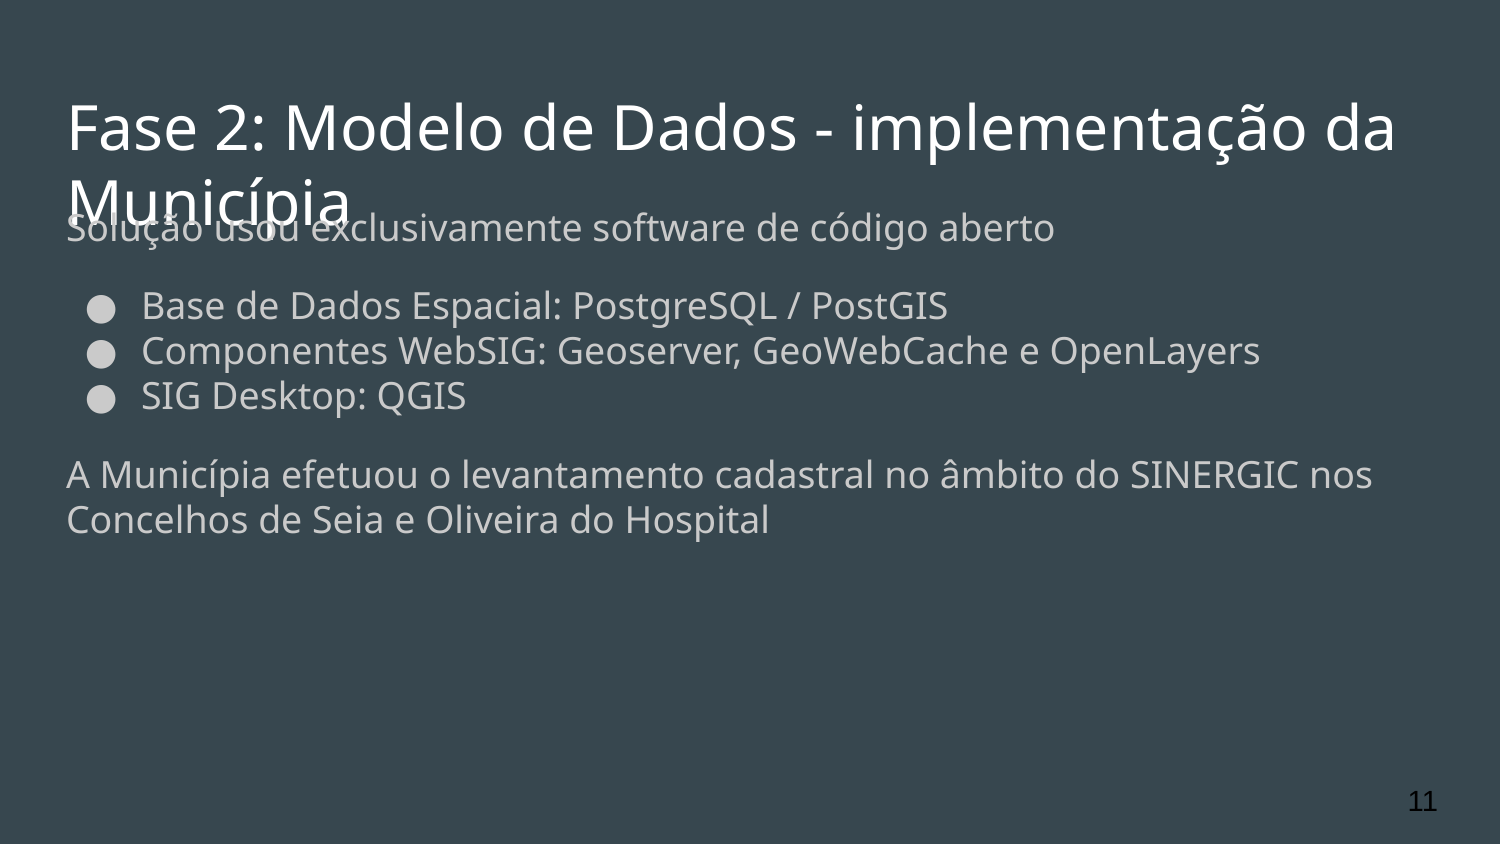

# Fase 2: Modelo de Dados - implementação da Municípia
Solução usou exclusivamente software de código aberto
Base de Dados Espacial: PostgreSQL / PostGIS
Componentes WebSIG: Geoserver, GeoWebCache e OpenLayers
SIG Desktop: QGIS
A Municípia efetuou o levantamento cadastral no âmbito do SINERGIC nos Concelhos de Seia e Oliveira do Hospital